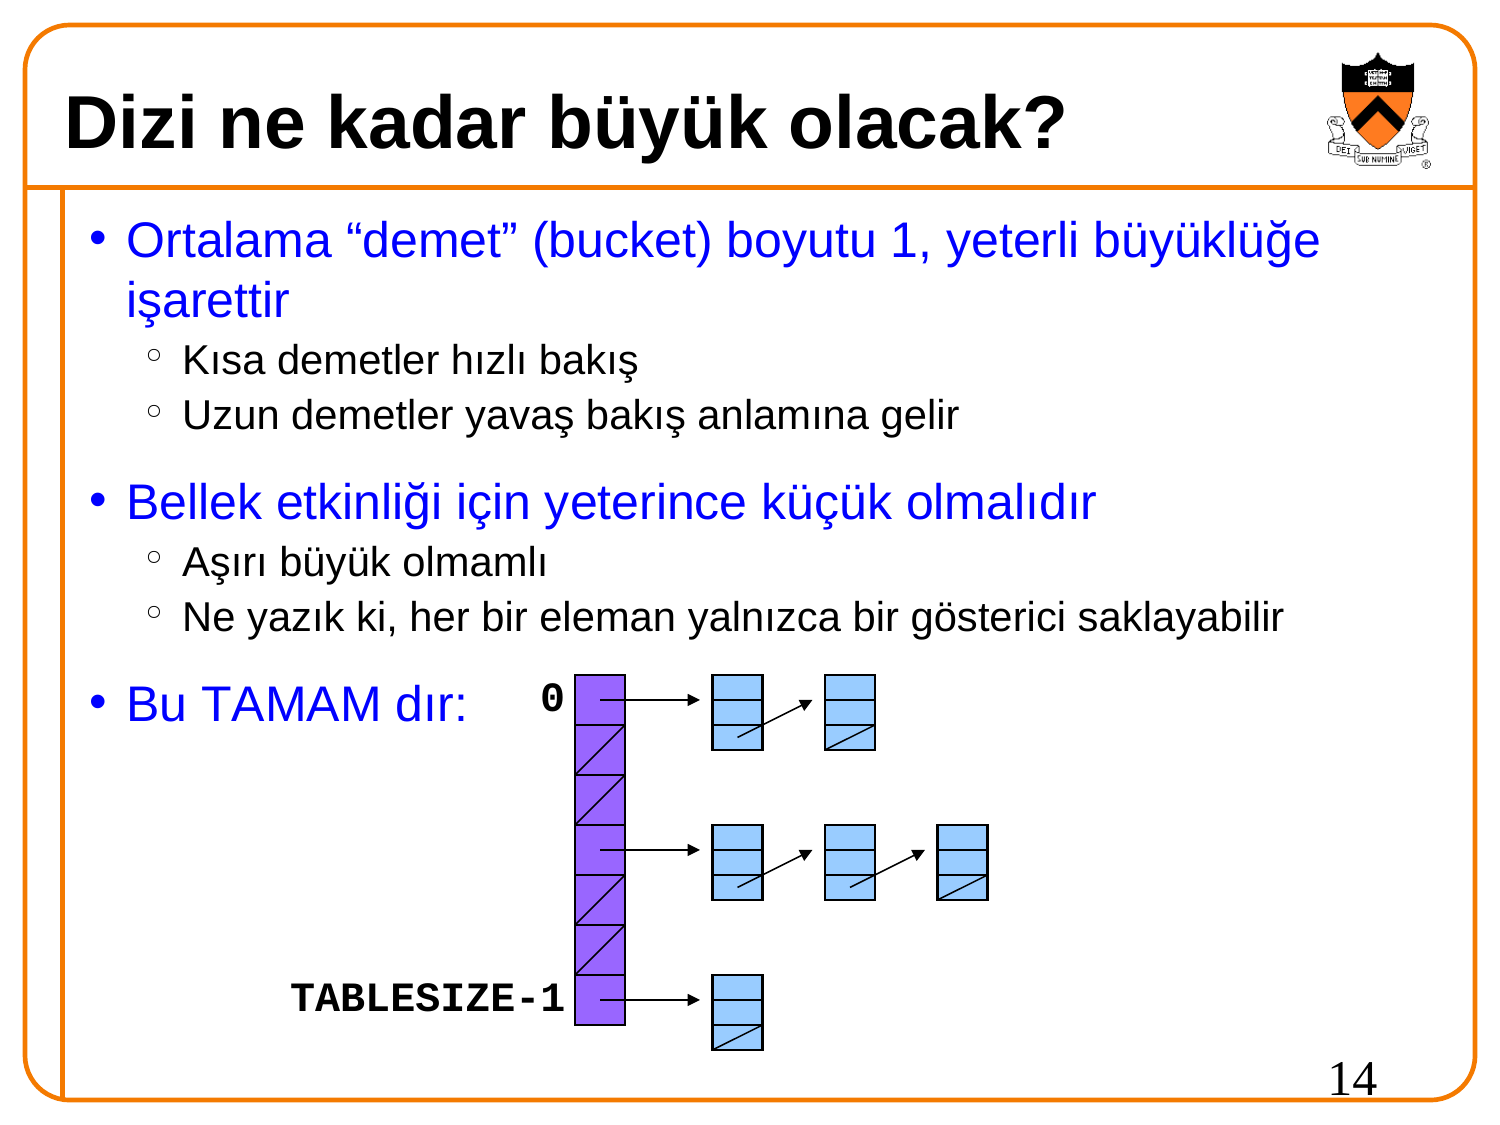

# Dizi ne kadar büyük olacak?
Ortalama “demet” (bucket) boyutu 1, yeterli büyüklüğe işarettir
Kısa demetler hızlı bakış
Uzun demetler yavaş bakış anlamına gelir
Bellek etkinliği için yeterince küçük olmalıdır
Aşırı büyük olmamlı
Ne yazık ki, her bir eleman yalnızca bir gösterici saklayabilir
Bu TAMAM dır:
0
TABLESIZE-1
14